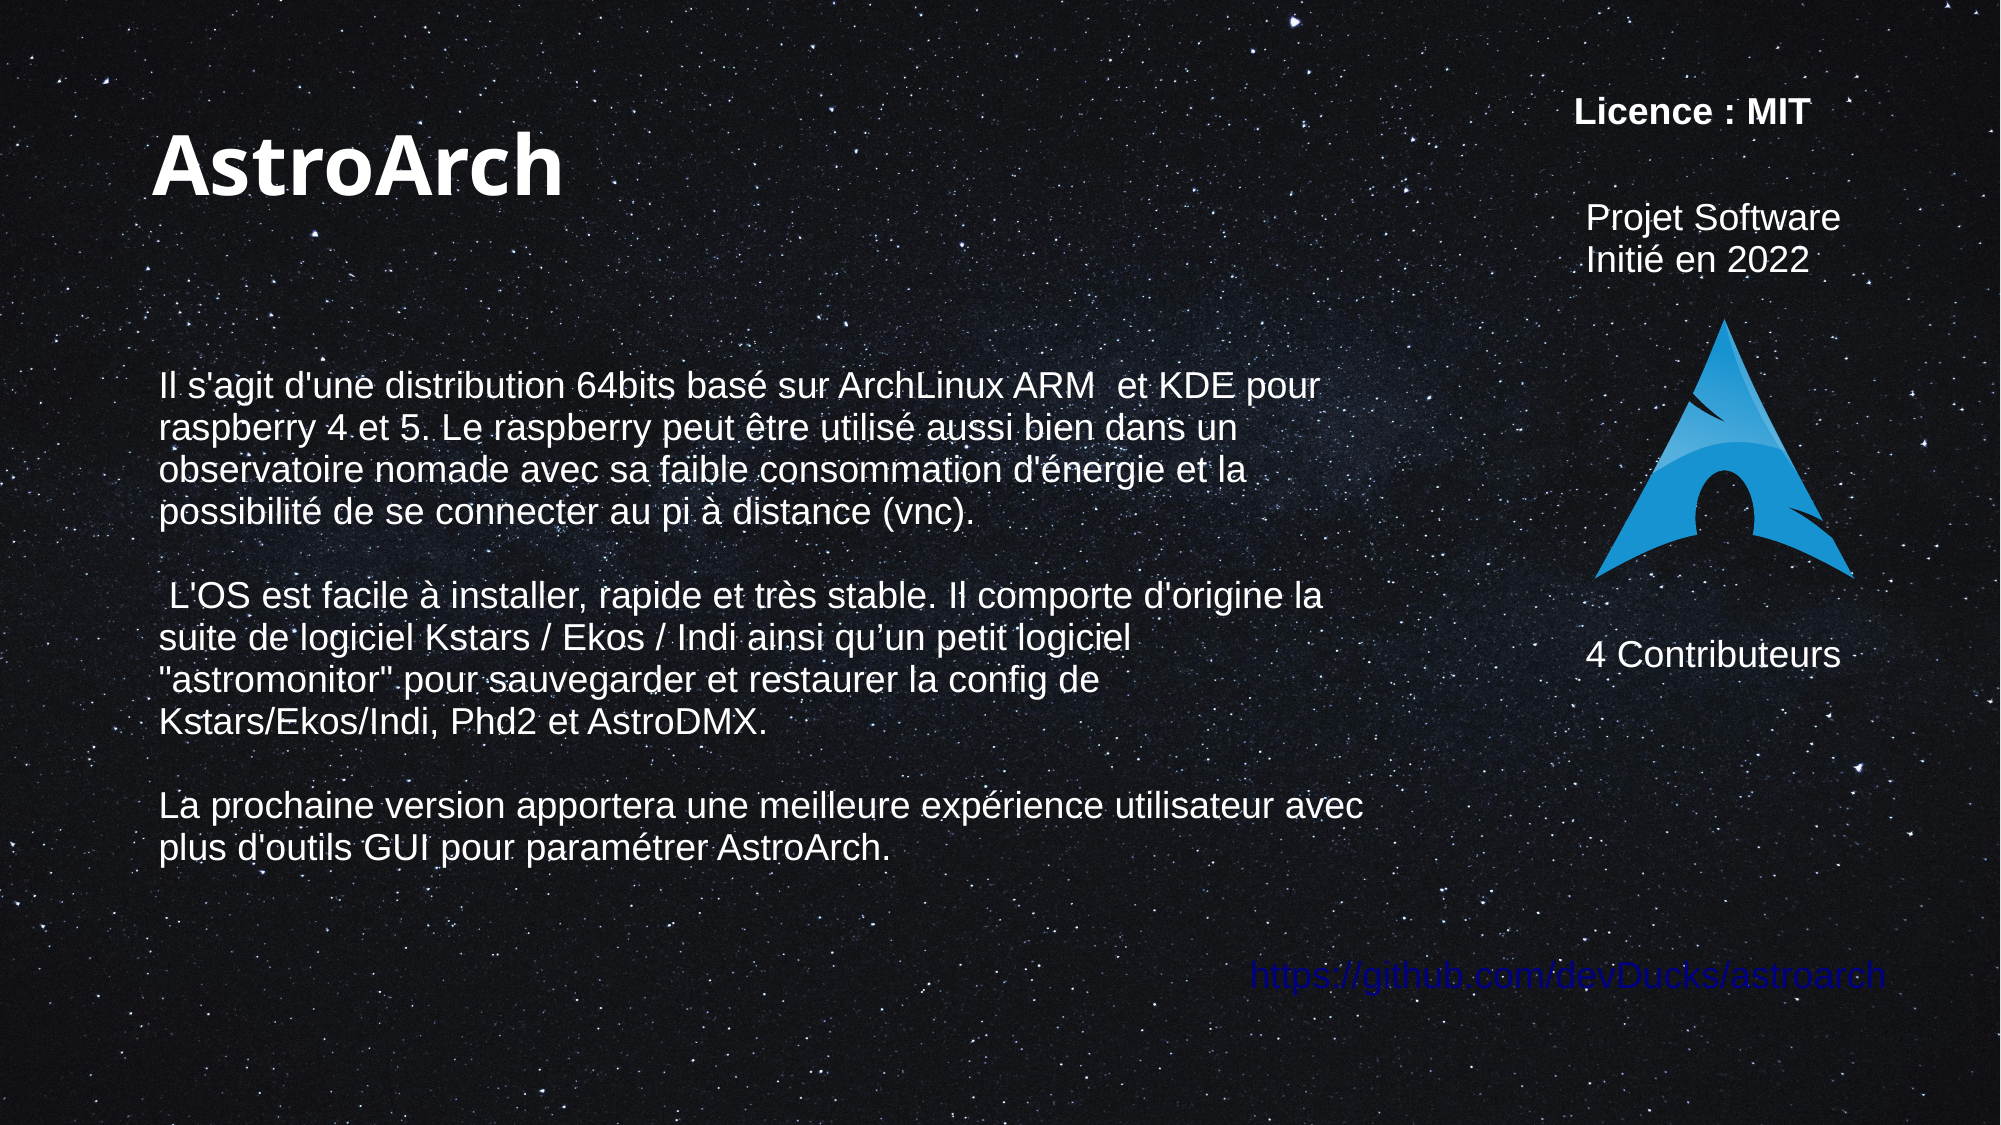

# AstroArch
Licence : MIT
Projet Software
Initié en 2022
Il s'agit d'une distribution 64bits basé sur ArchLinux ARM et KDE pour raspberry 4 et 5. Le raspberry peut être utilisé aussi bien dans un observatoire nomade avec sa faible consommation d'énergie et la possibilité de se connecter au pi à distance (vnc).
 L'OS est facile à installer, rapide et très stable. Il comporte d'origine la suite de logiciel Kstars / Ekos / Indi ainsi qu’un petit logiciel "astromonitor" pour sauvegarder et restaurer la config de Kstars/Ekos/Indi, Phd2 et AstroDMX.
La prochaine version apportera une meilleure expérience utilisateur avec plus d'outils GUI pour paramétrer AstroArch.
4 Contributeurs
https://github.com/devDucks/astroarch